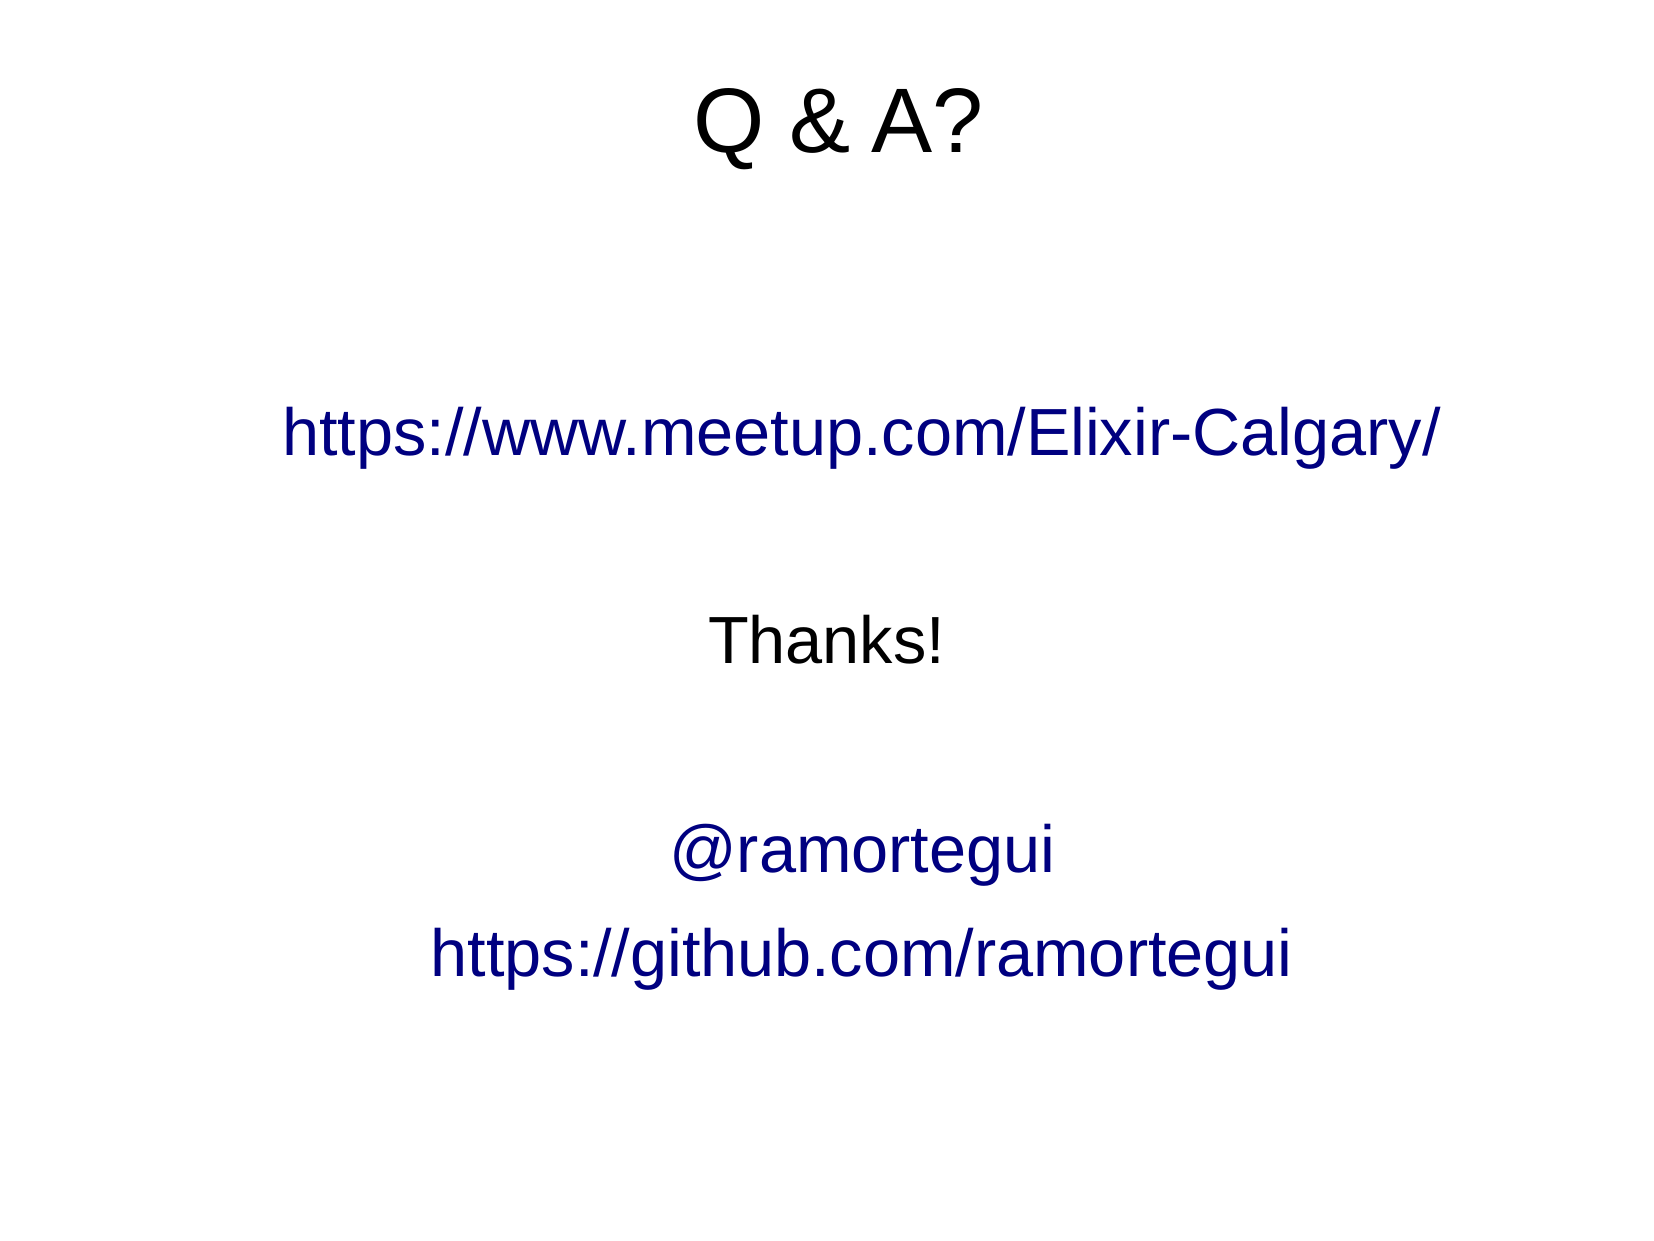

# Q & A?
https://www.meetup.com/Elixir-Calgary/
Thanks!
@ramortegui
https://github.com/ramortegui